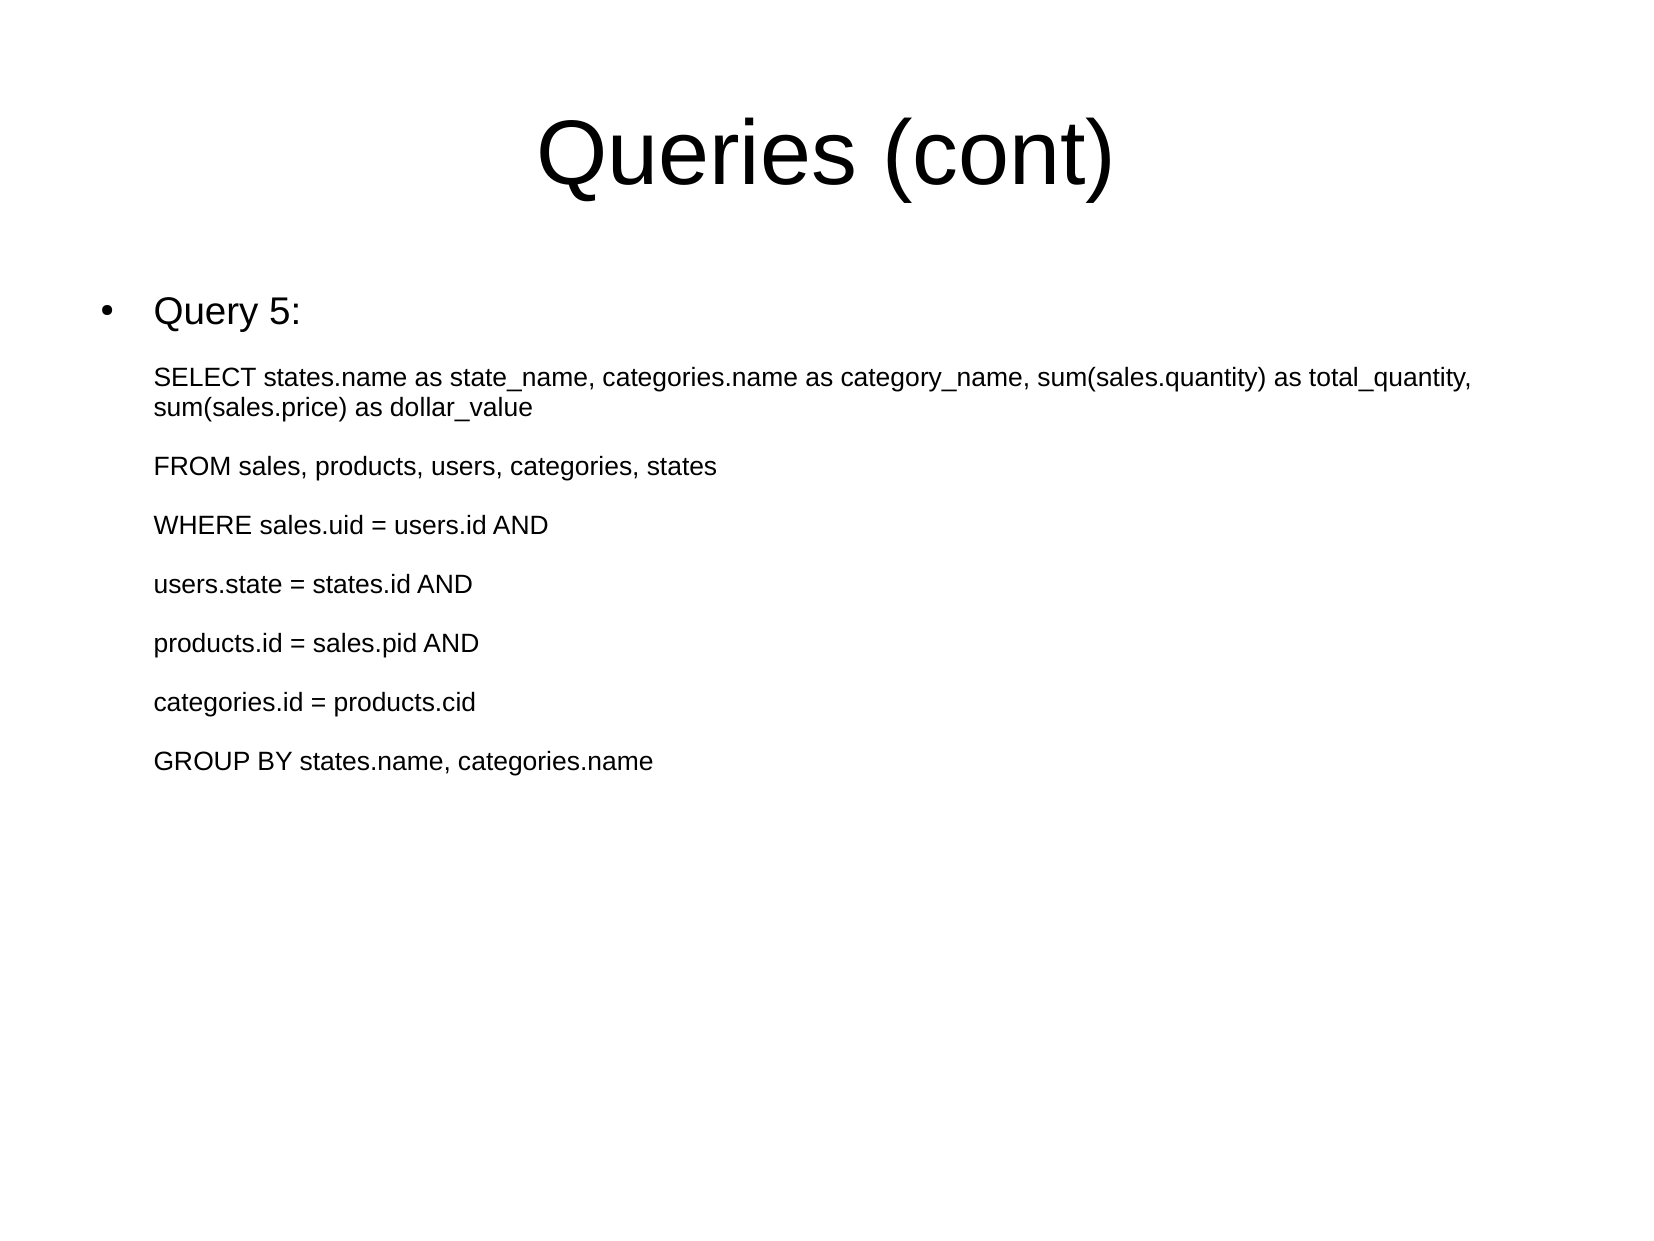

# Queries (cont)
Query 5:
SELECT states.name as state_name, categories.name as category_name, sum(sales.quantity) as total_quantity, sum(sales.price) as dollar_value
FROM sales, products, users, categories, states
WHERE sales.uid = users.id AND
users.state = states.id AND
products.id = sales.pid AND
categories.id = products.cid
GROUP BY states.name, categories.name